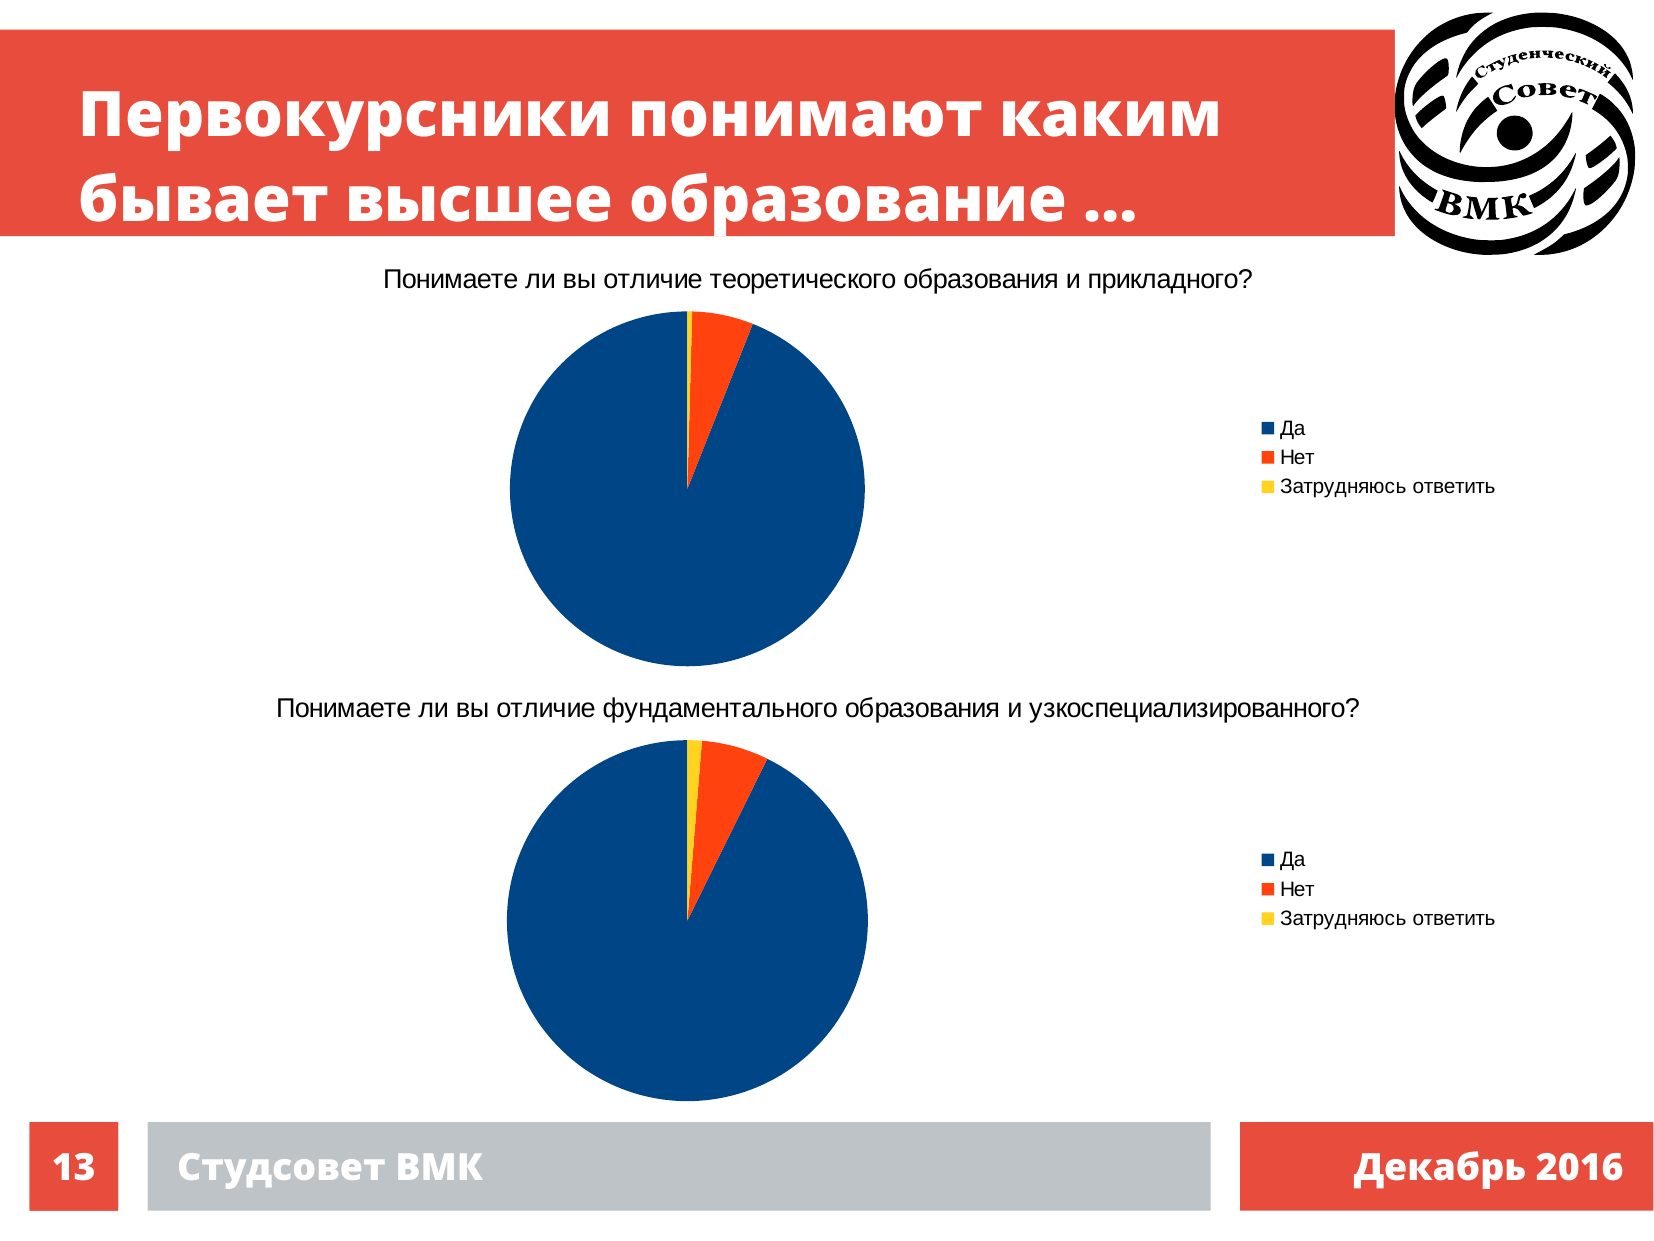

# Первокурсники понимают каким бывает высшее образование …
### Chart: Понимаете ли вы отличие теоретического образования и прикладного?
| Category | Sum - Число |
|---|---|
| Да | 219.0 |
| Нет | 13.0 |
| Затрудняюсь ответить | 1.0 |
### Chart: Понимаете ли вы отличие фундаментального образования и узкоспециализированного?
| Category | Sum - Число |
|---|---|
| Да | 216.0 |
| Нет | 14.0 |
| Затрудняюсь ответить | 3.0 |13
Студсовет ВМК
Декабрь 2016